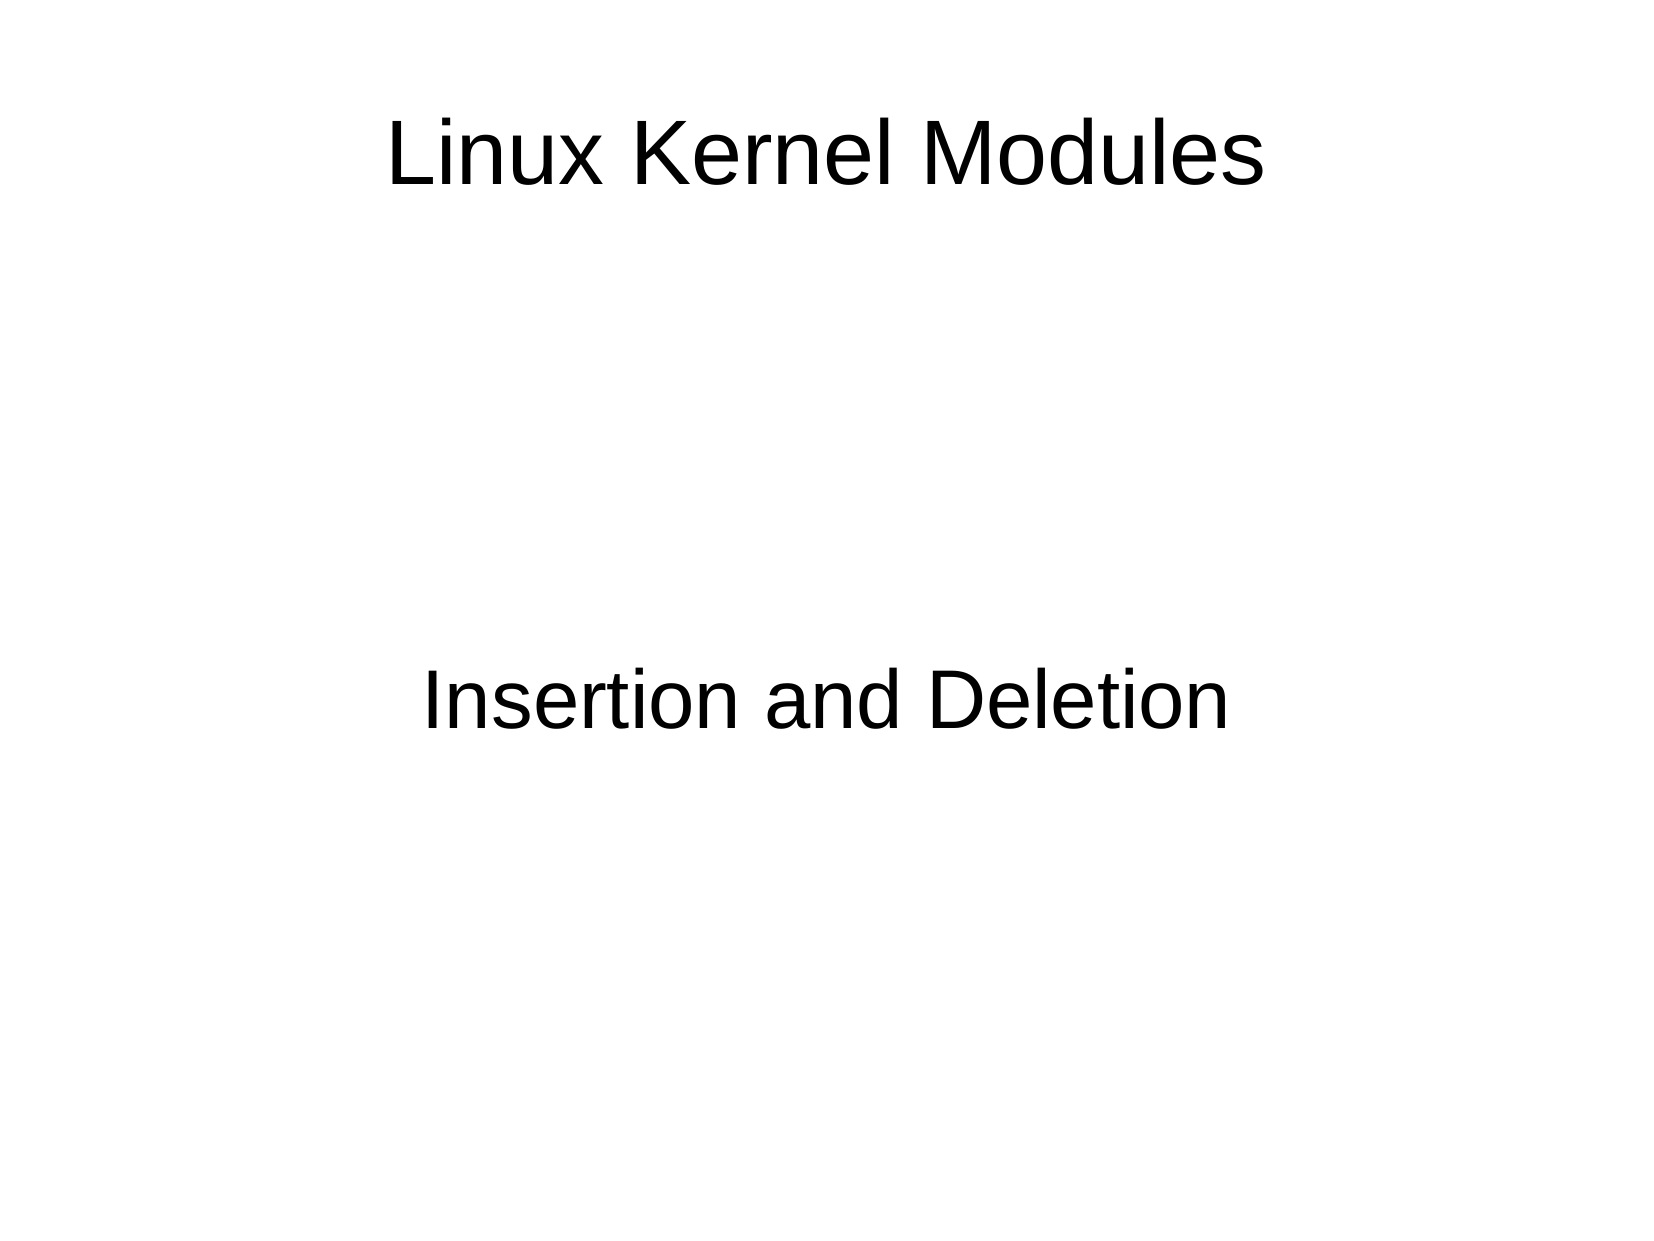

# Linux Kernel Modules
Insertion and Deletion